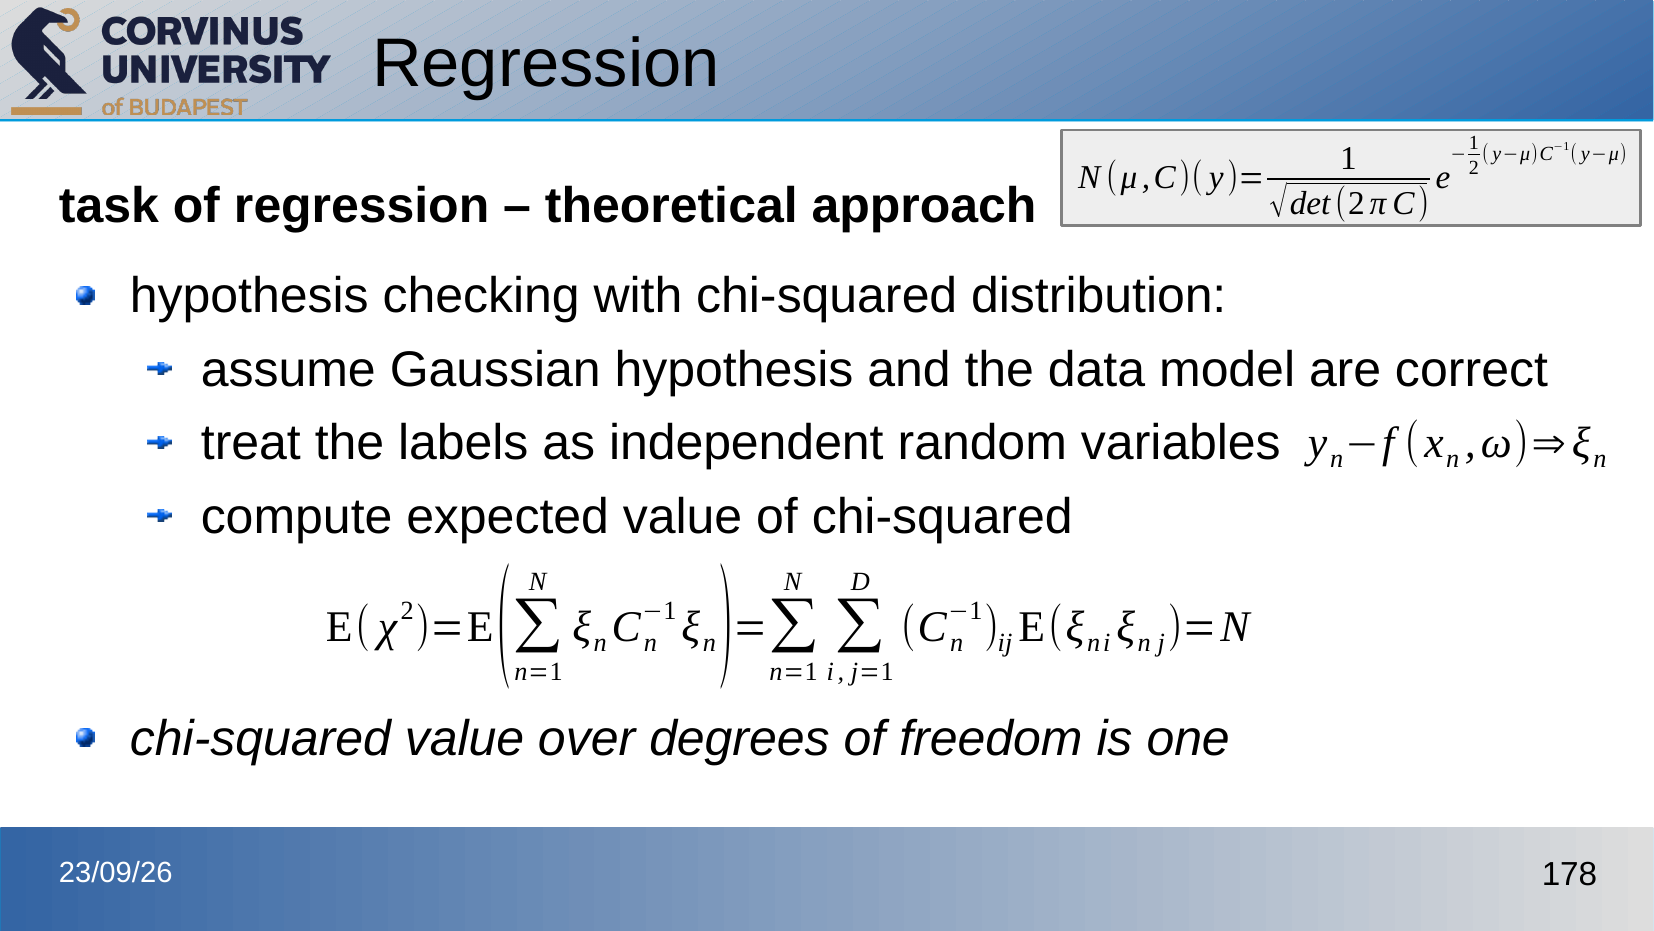

# Regression
task of regression – theoretical approach
hypothesis checking with chi-squared distribution:
assume Gaussian hypothesis and the data model are correct
treat the labels as independent random variables
compute expected value of chi-squared
chi-squared value over degrees of freedom is one